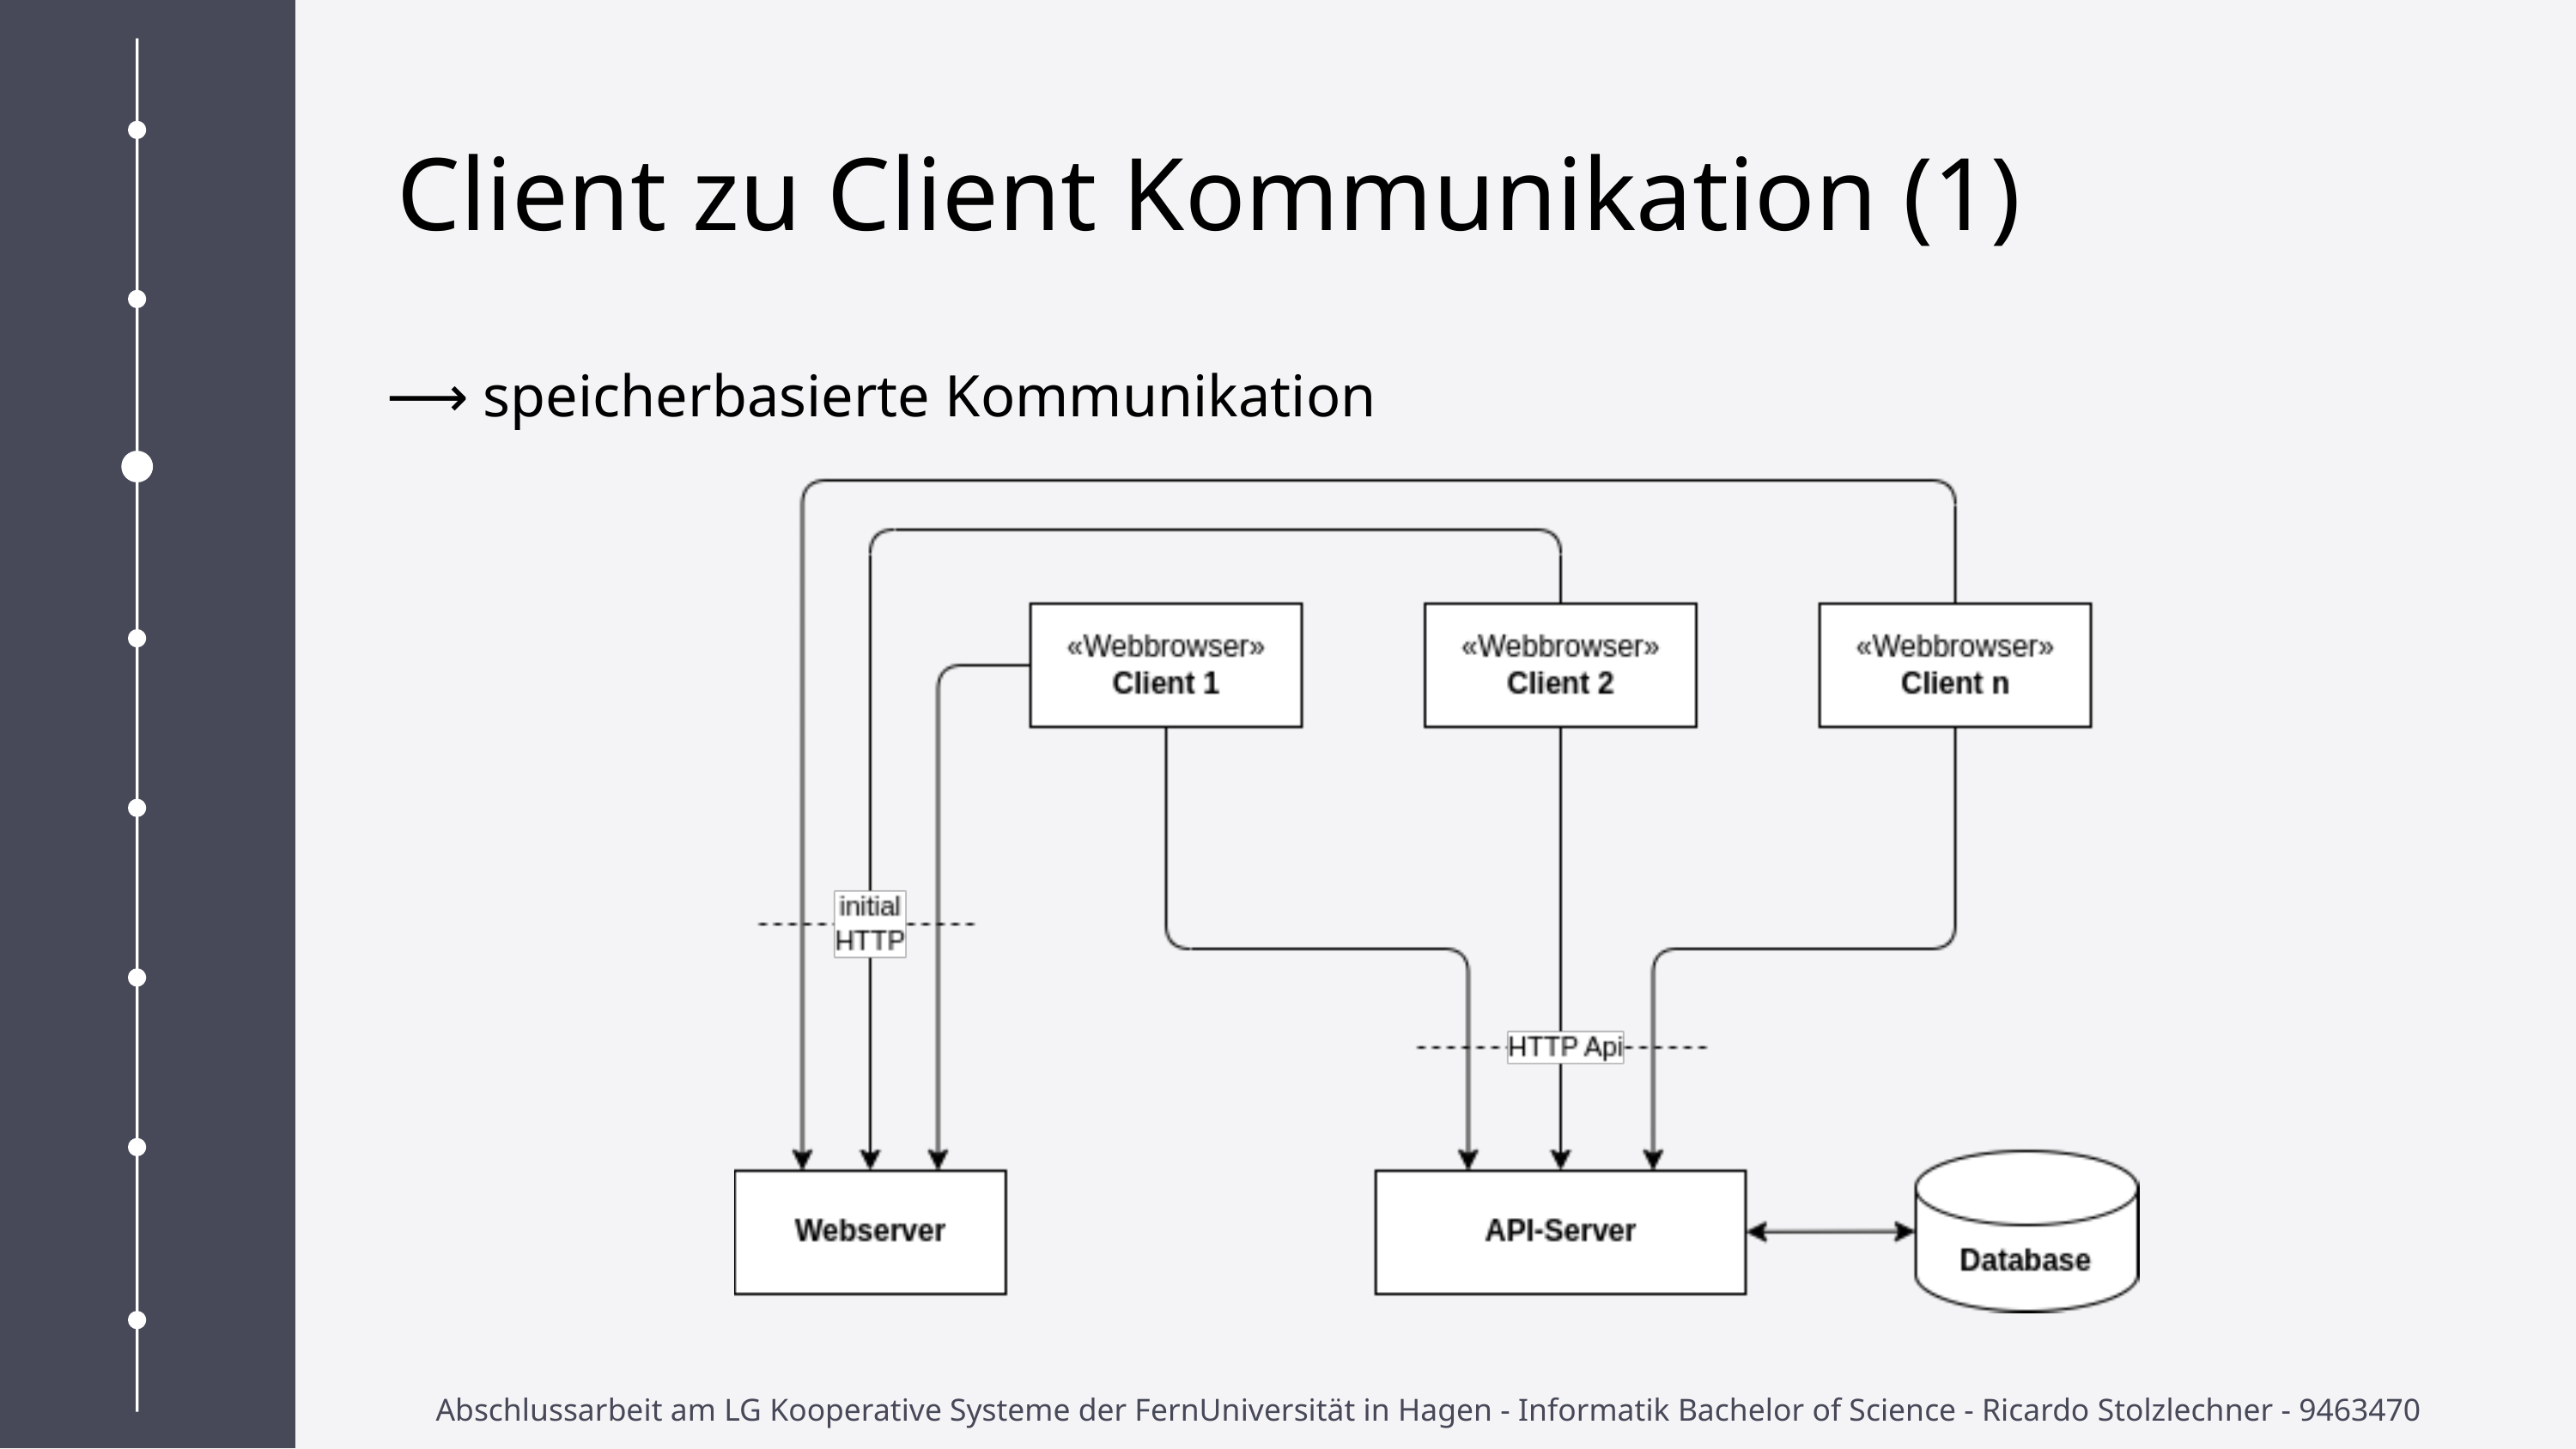

Client zu Client Kommunikation (1)
⟶ speicherbasierte Kommunikation
Abschlussarbeit am LG Kooperative Systeme der FernUniversität in Hagen - Informatik Bachelor of Science - Ricardo Stolzlechner - 9463470